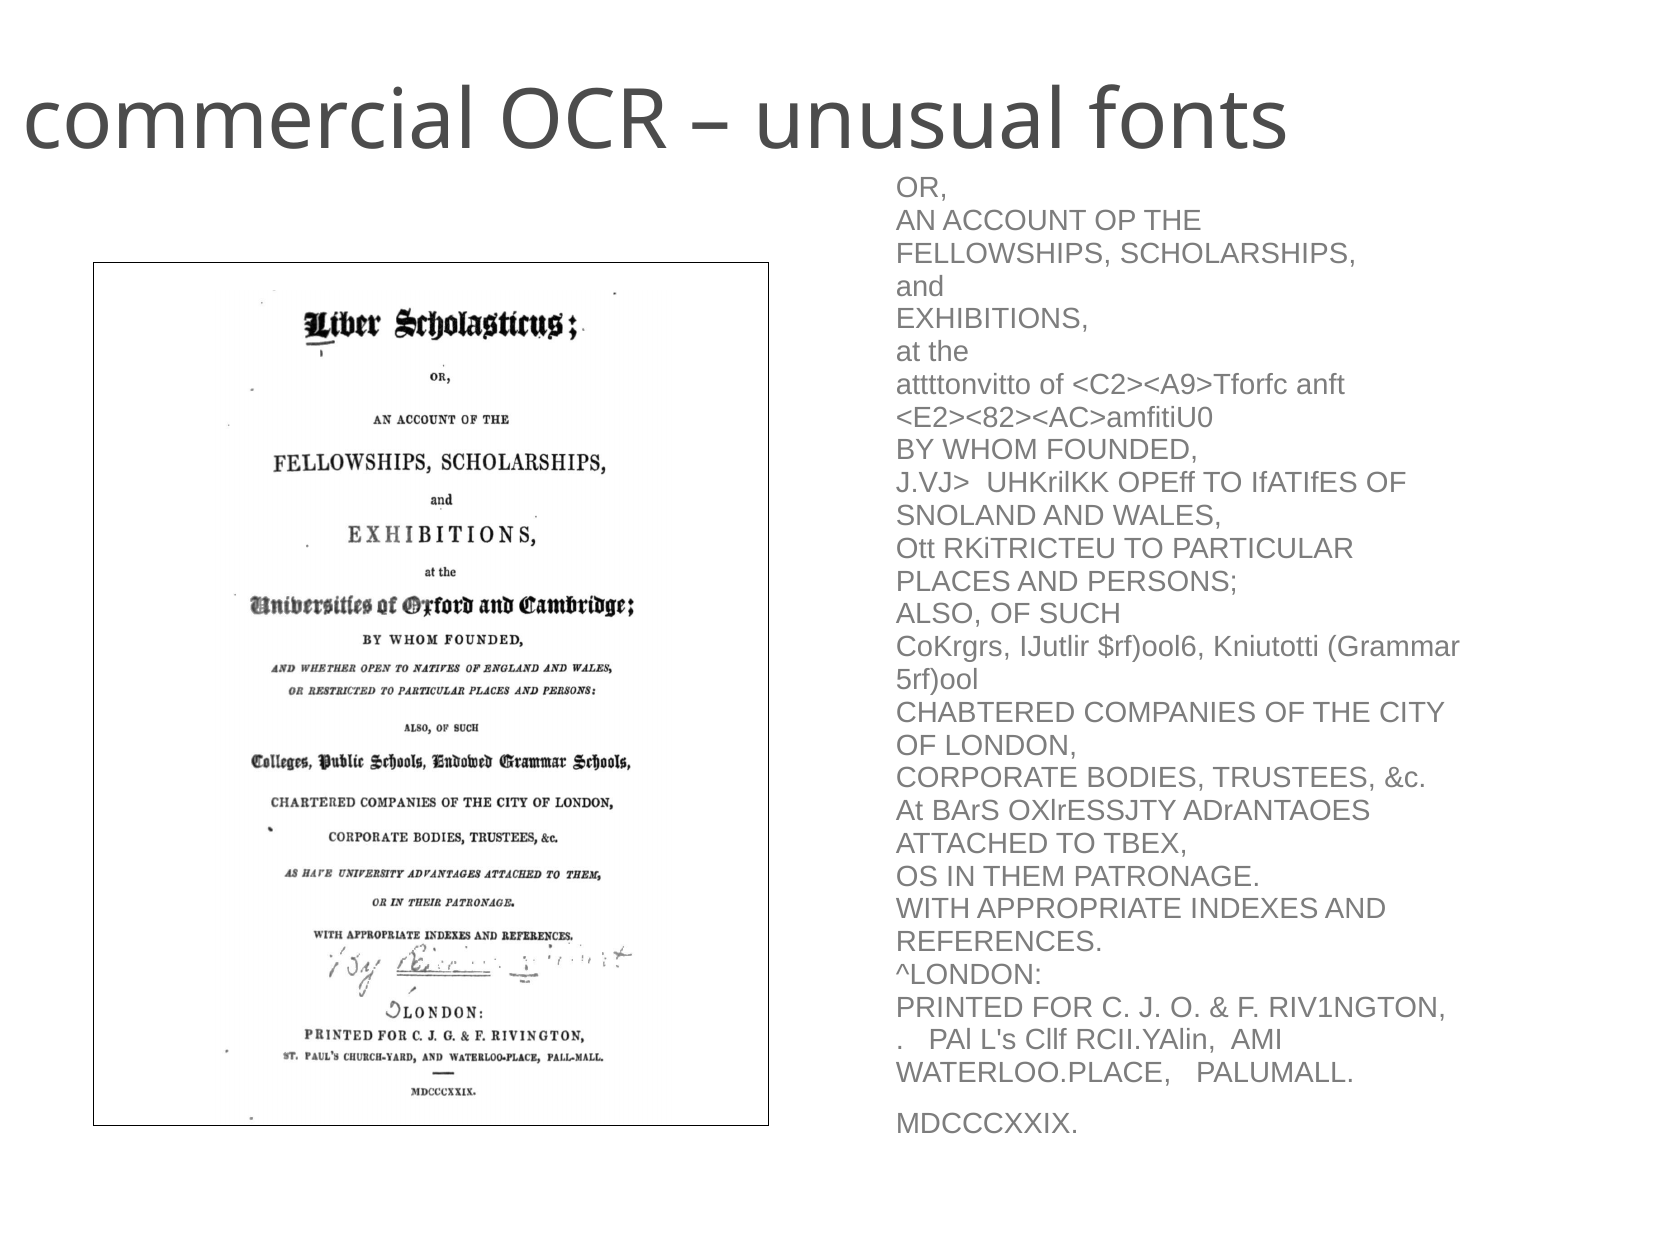

# commercial OCR – unusual fonts
OR,
AN ACCOUNT OP THE
FELLOWSHIPS, SCHOLARSHIPS,
and
EXHIBITIONS,
at the
attttonvitto of <C2><A9>Tforfc anft <E2><82><AC>amfitiU0
BY WHOM FOUNDED,
J.VJ> UHKrilKK OPEff TO IfATIfES OF SNOLAND AND WALES,
Ott RKiTRICTEU TO PARTICULAR PLACES AND PERSONS;
ALSO, OF SUCH
CoKrgrs, IJutlir $rf)ool6, Kniutotti (Grammar 5rf)ool
CHABTERED COMPANIES OF THE CITY OF LONDON,
CORPORATE BODIES, TRUSTEES, &c.
At BArS OXlrESSJTY ADrANTAOES ATTACHED TO TBEX,
OS IN THEM PATRONAGE.
WITH APPROPRIATE INDEXES AND REFERENCES.
^LONDON:
PRINTED FOR C. J. O. & F. RIV1NGTON,
. PAl L's Cllf RCII.YAlin, AMI WATERLOO.PLACE, PALUMALL.
MDCCCXXIX.